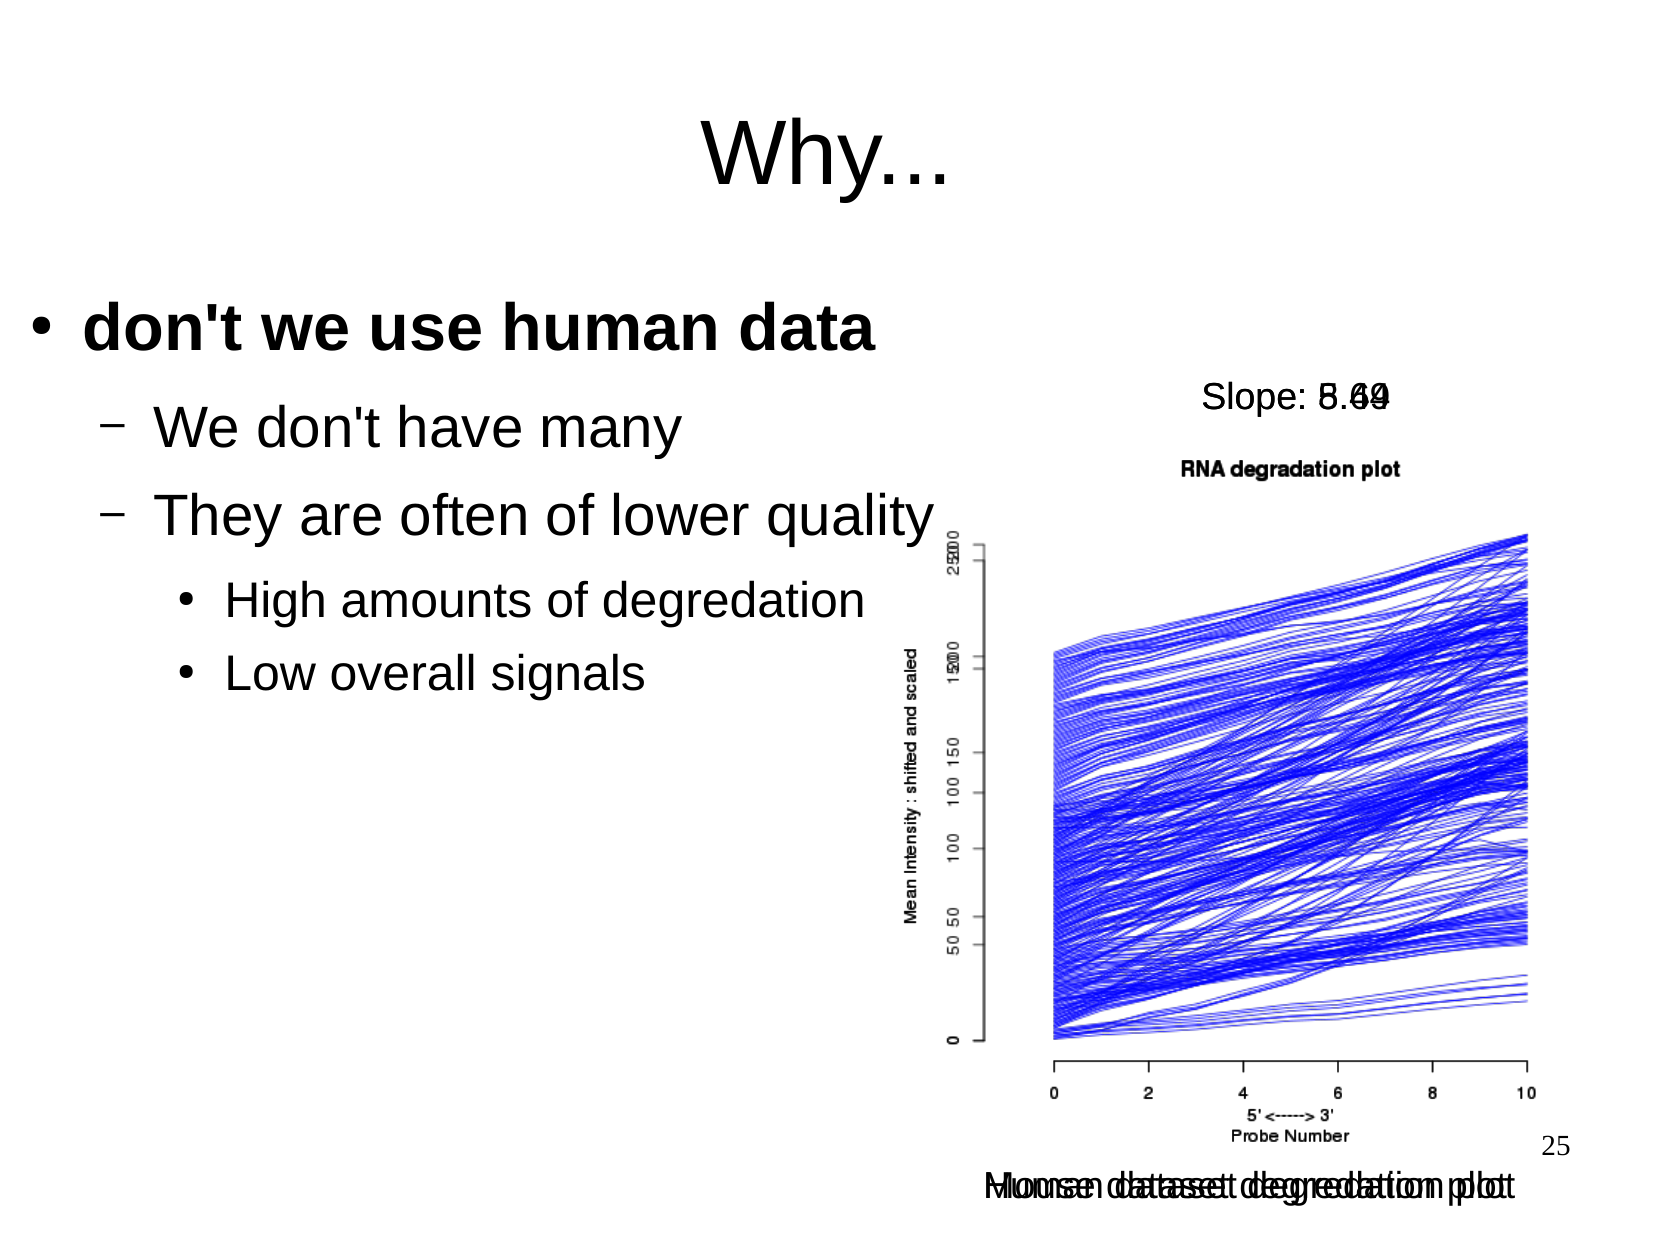

# Why...
don't we use human data
We don't have many
They are often of lower quality
High amounts of degredation
Low overall signals
Slope: 8.69
Slope: 5.44
25
Human dataset degredation plot
Mouse dataset degredation plot